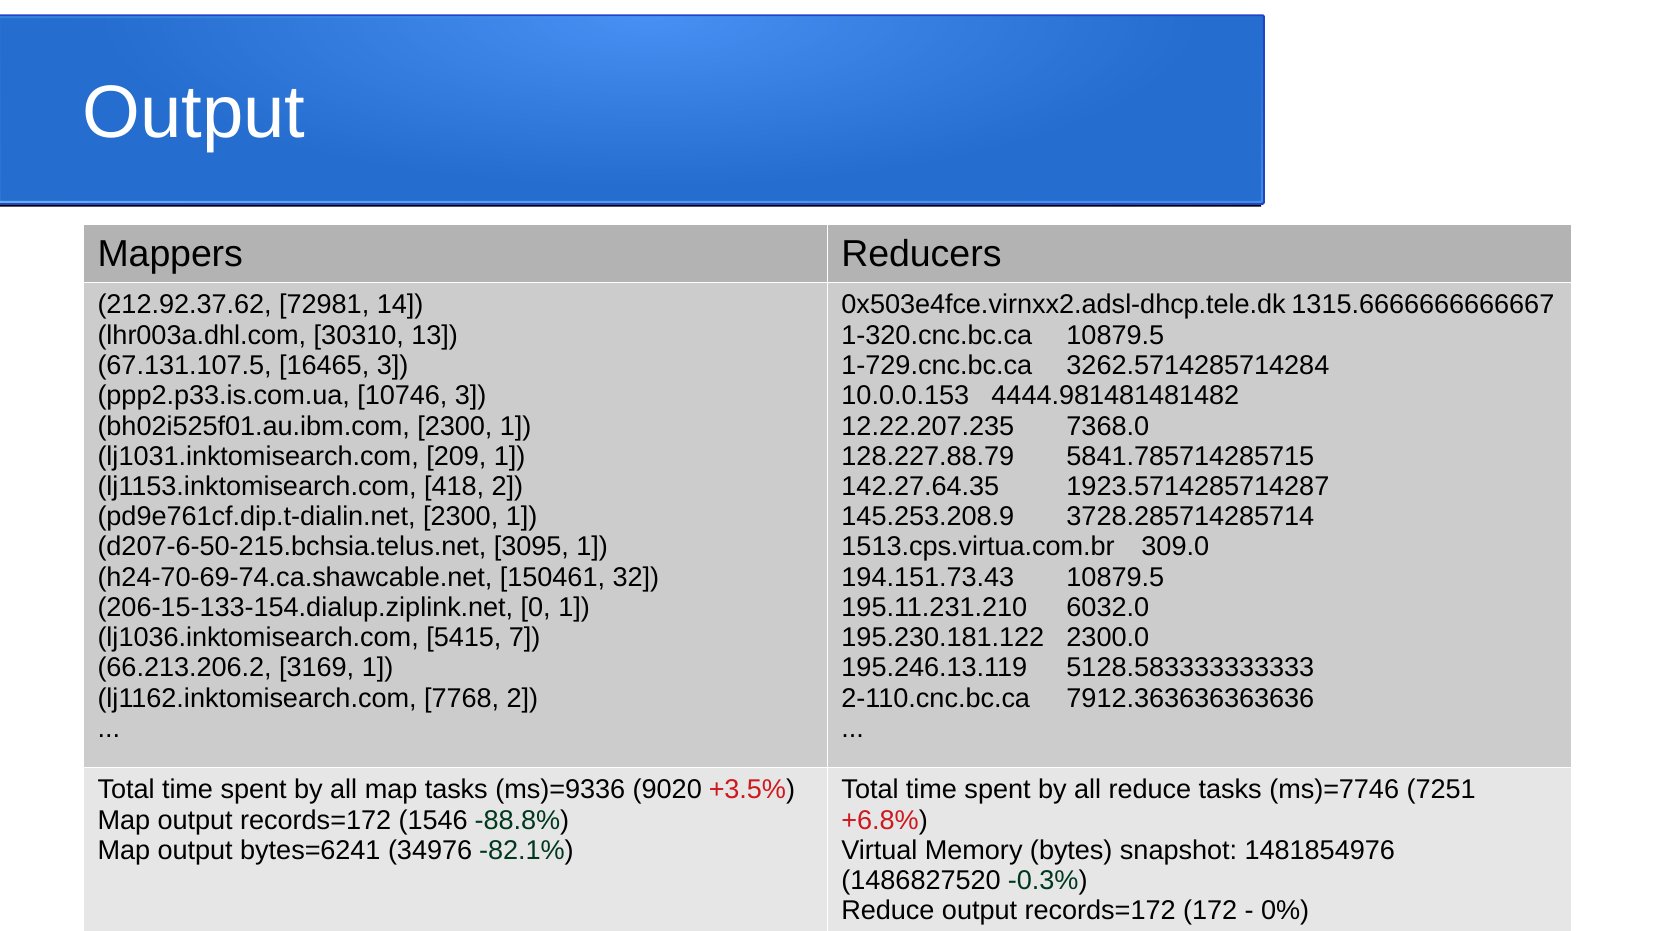

# Output
| Mappers | Reducers |
| --- | --- |
| (212.92.37.62, [72981, 14]) (lhr003a.dhl.com, [30310, 13]) (67.131.107.5, [16465, 3]) (ppp2.p33.is.com.ua, [10746, 3]) (bh02i525f01.au.ibm.com, [2300, 1]) (lj1031.inktomisearch.com, [209, 1]) (lj1153.inktomisearch.com, [418, 2]) (pd9e761cf.dip.t-dialin.net, [2300, 1]) (d207-6-50-215.bchsia.telus.net, [3095, 1]) (h24-70-69-74.ca.shawcable.net, [150461, 32]) (206-15-133-154.dialup.ziplink.net, [0, 1]) (lj1036.inktomisearch.com, [5415, 7]) (66.213.206.2, [3169, 1]) (lj1162.inktomisearch.com, [7768, 2]) ... | 0x503e4fce.virnxx2.adsl-dhcp.tele.dk 1315.6666666666667 1-320.cnc.bc.ca 10879.5 1-729.cnc.bc.ca 3262.5714285714284 10.0.0.153 4444.981481481482 12.22.207.235 7368.0 128.227.88.79 5841.785714285715 142.27.64.35 1923.5714285714287 145.253.208.9 3728.285714285714 1513.cps.virtua.com.br 309.0 194.151.73.43 10879.5 195.11.231.210 6032.0 195.230.181.122 2300.0 195.246.13.119 5128.583333333333 2-110.cnc.bc.ca 7912.363636363636 ... |
| Total time spent by all map tasks (ms)=9336 (9020 +3.5%) Map output records=172 (1546 -88.8%) Map output bytes=6241 (34976 -82.1%) | Total time spent by all reduce tasks (ms)=7746 (7251 +6.8%) Virtual Memory (bytes) snapshot: 1481854976 (1486827520 -0.3%) Reduce output records=172 (172 - 0%) |